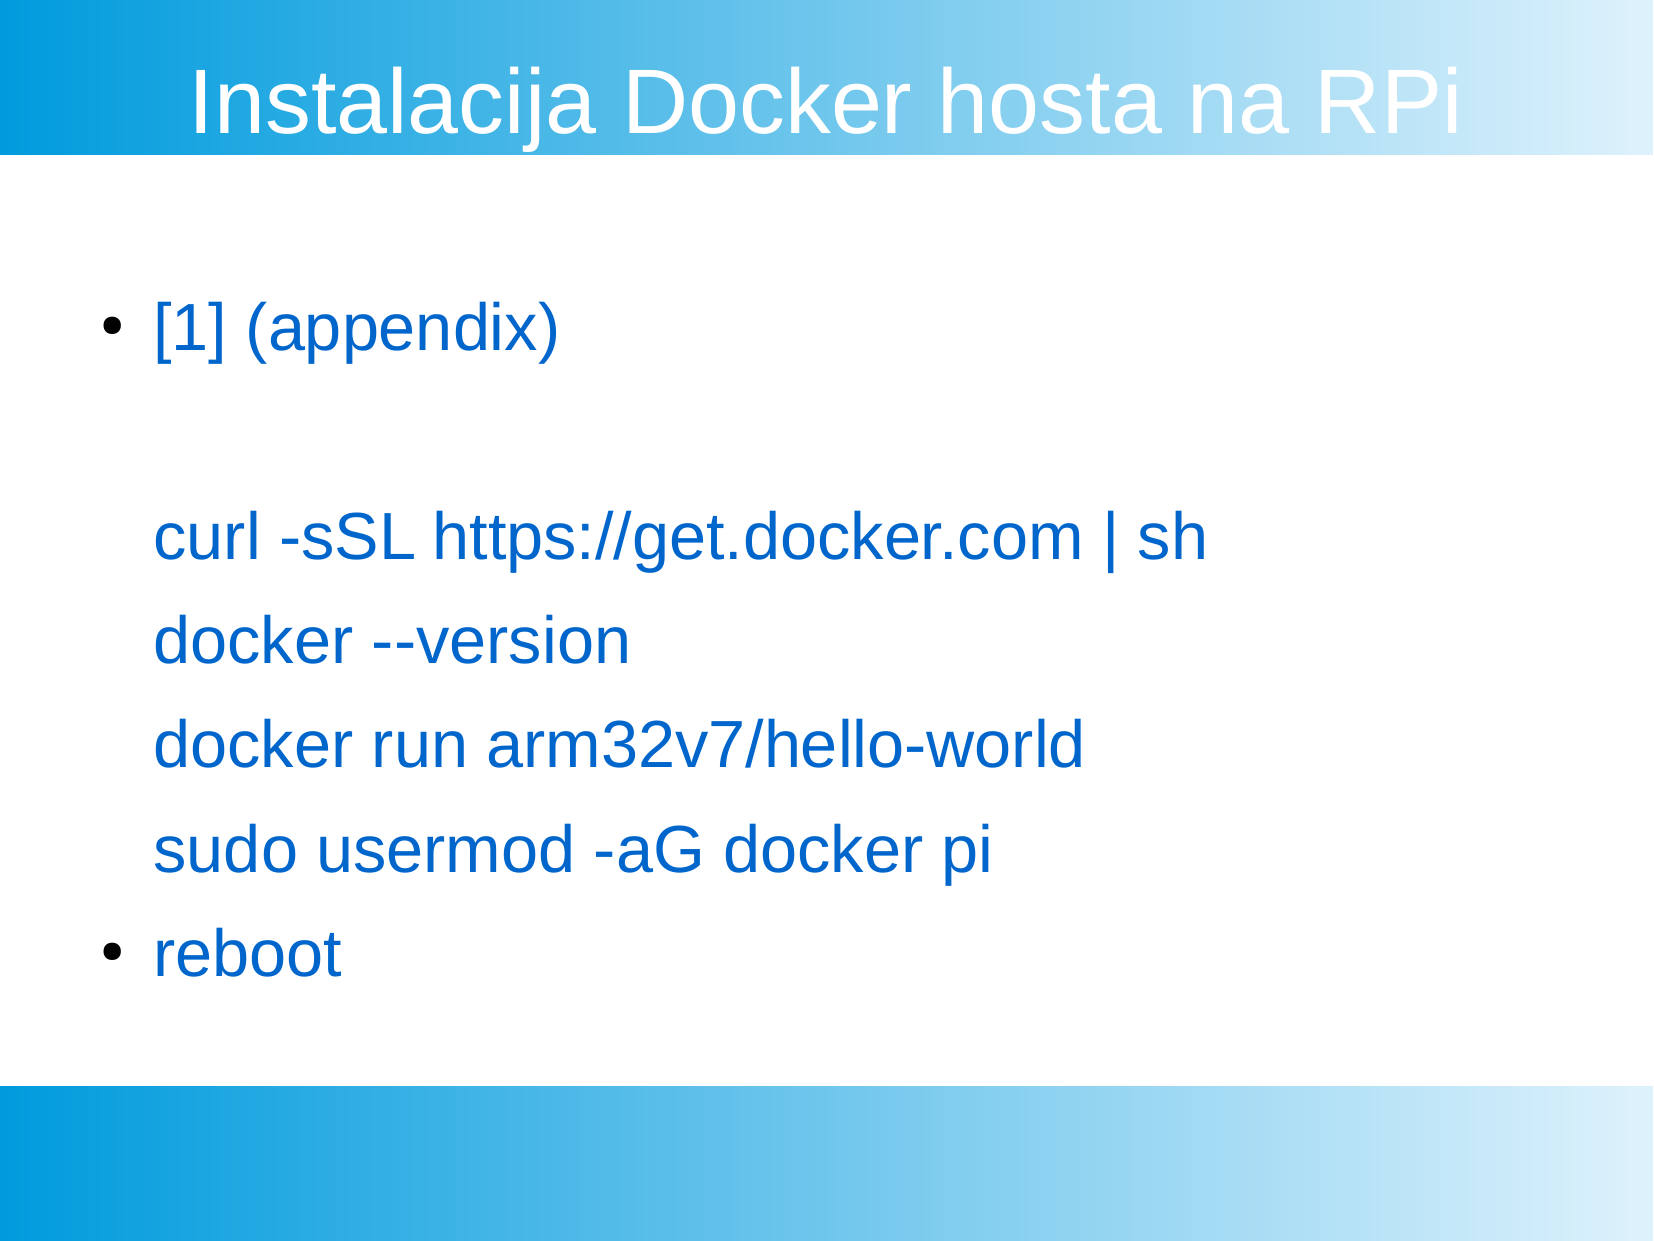

# Instalacija Docker hosta na RPi
[1] (appendix)
curl -sSL https://get.docker.com | sh
docker --version
docker run arm32v7/hello-world
sudo usermod -aG docker pi
reboot